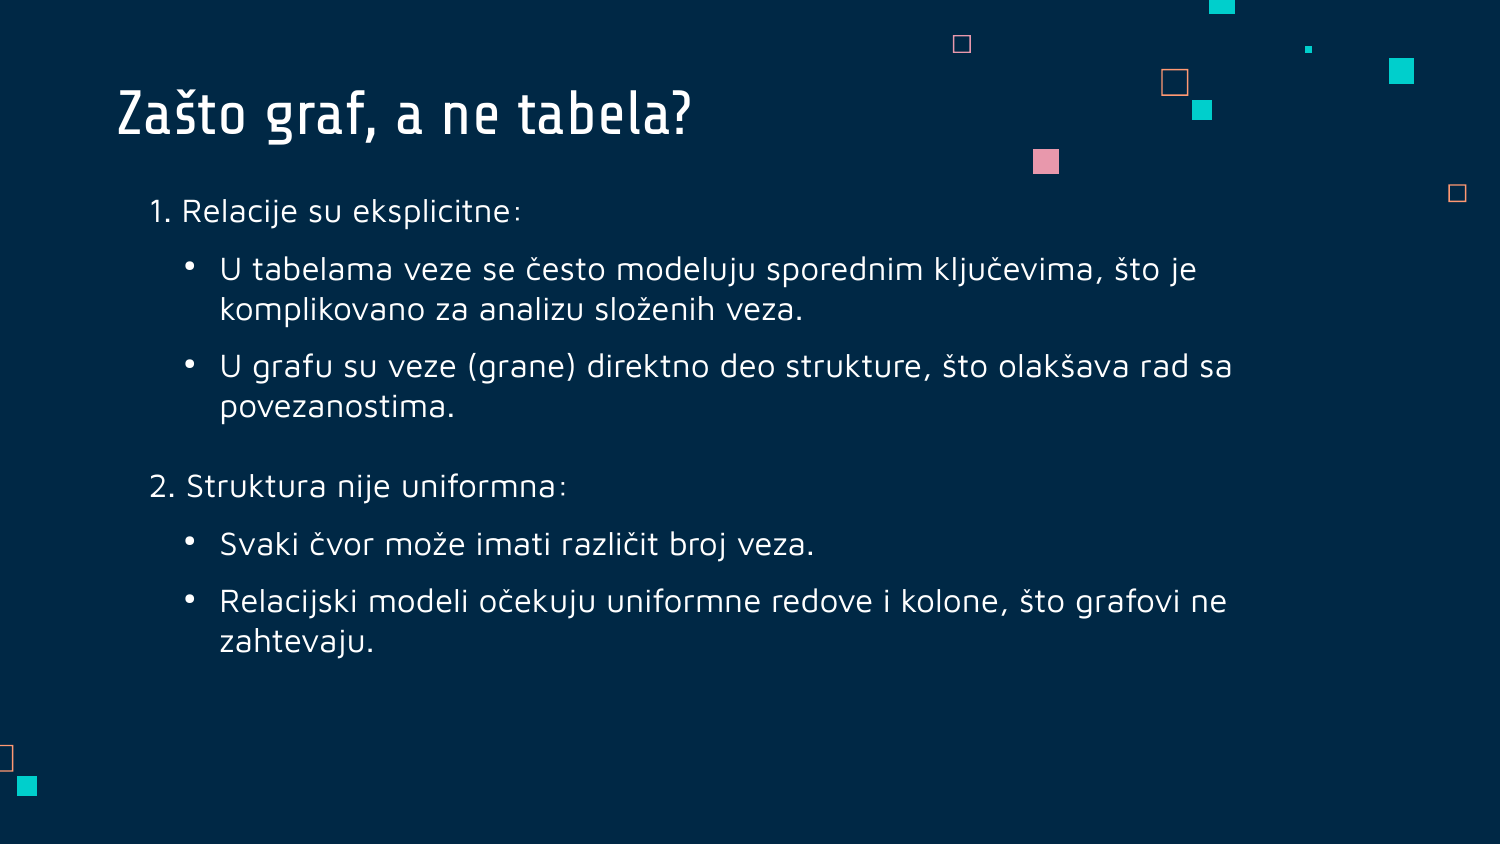

Zašto graf, a ne tabela?
# 1. Relacije su eksplicitne:
U tabelama veze se često modeluju sporednim ključevima, što je komplikovano za analizu složenih veza.
U grafu su veze (grane) direktno deo strukture, što olakšava rad sa povezanostima.
2. Struktura nije uniformna:
Svaki čvor može imati različit broj veza.
Relacijski modeli očekuju uniformne redove i kolone, što grafovi ne zahtevaju.